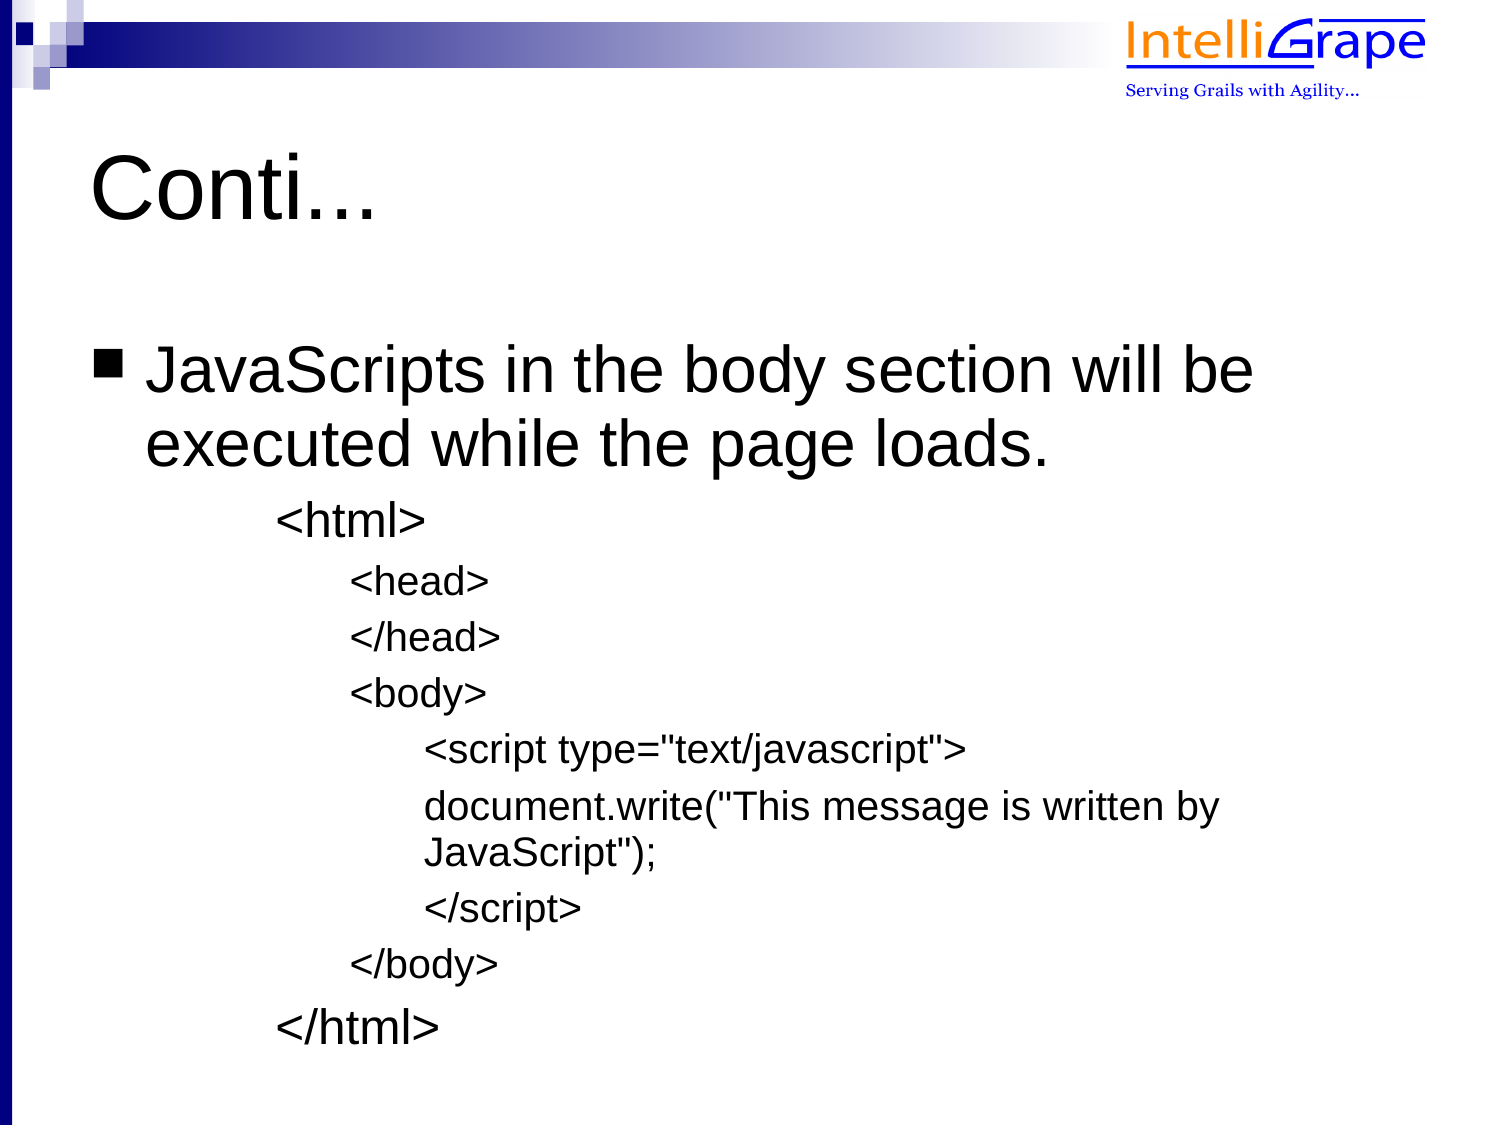

# Conti...
JavaScripts in the body section will be executed while the page loads.
<html>
<head>
</head>
<body>
<script type="text/javascript">
document.write("This message is written by JavaScript");
</script>
</body>
</html>